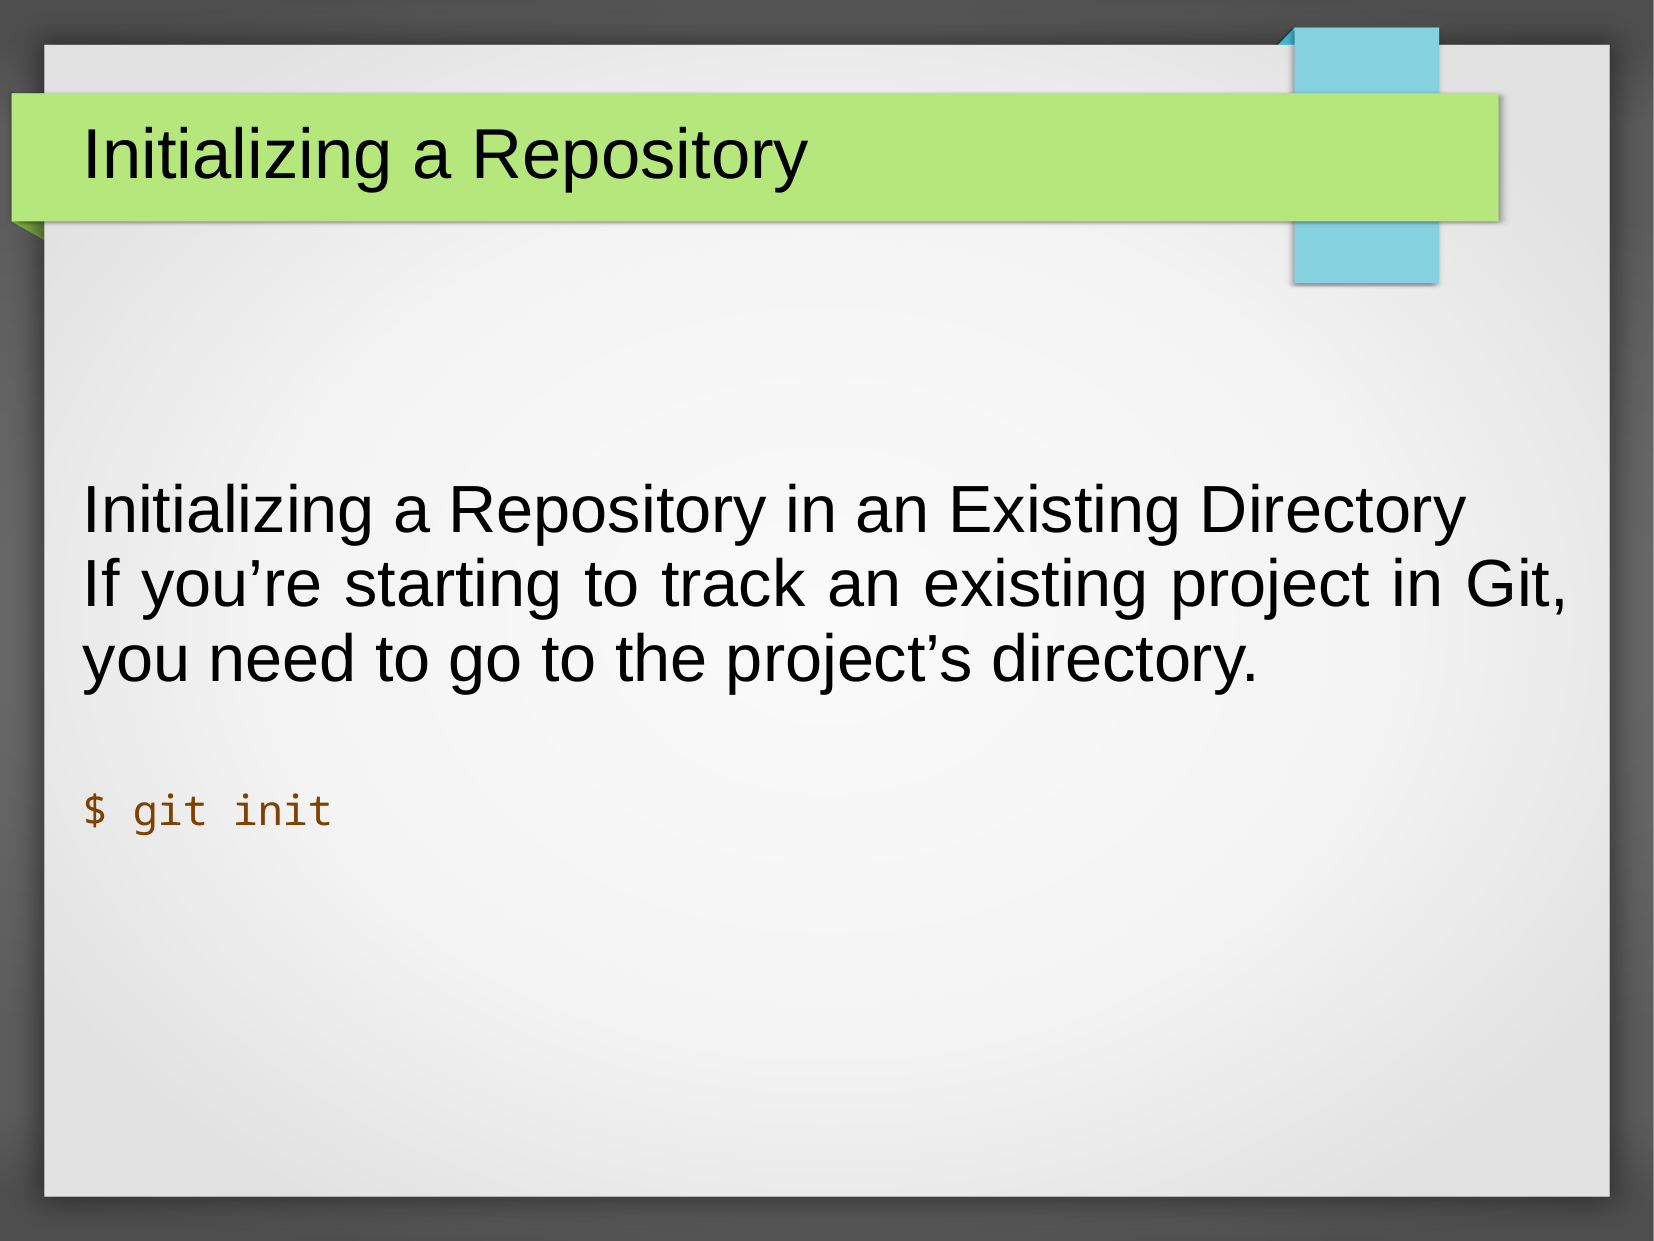

Initializing a Repository
# Initializing a Repository in an Existing Directory
If you’re starting to track an existing project in Git, you need to go to the project’s directory.
$ git init